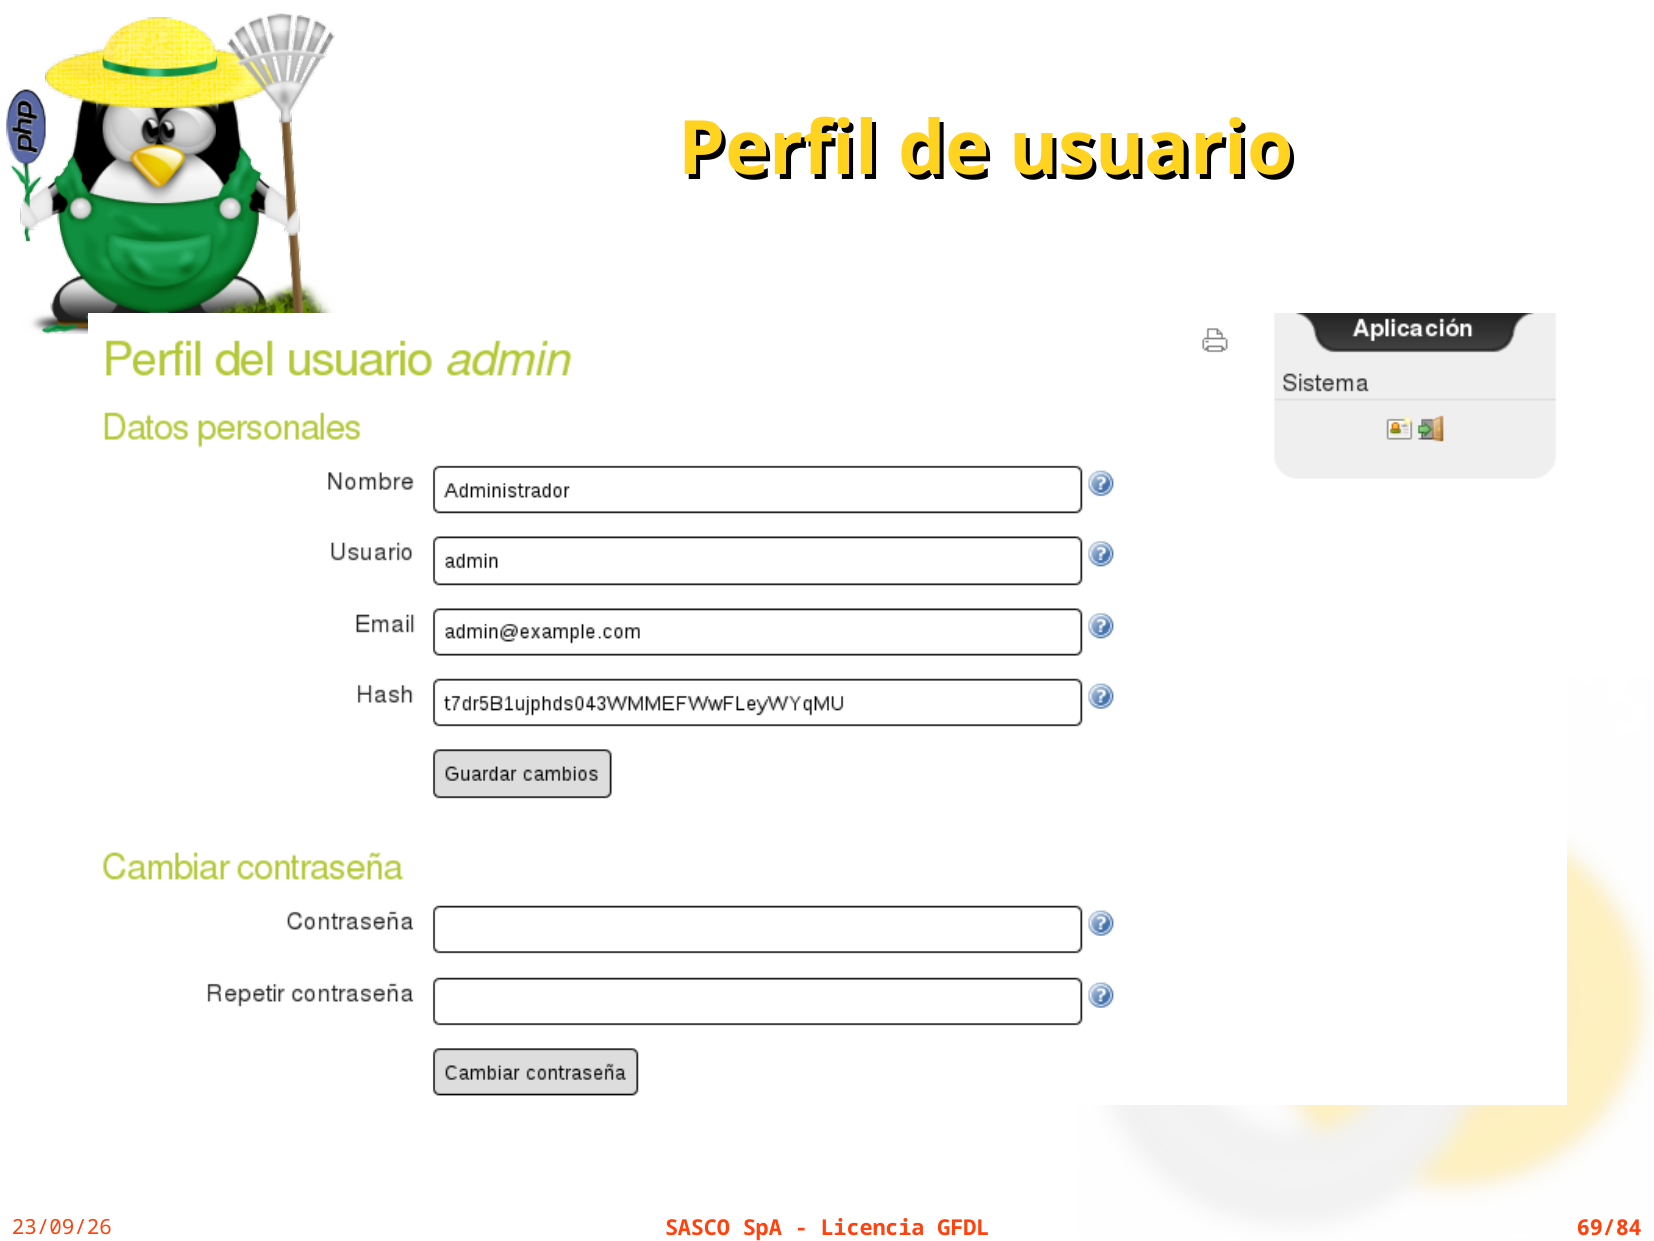

# Perfil de usuario
SASCO SpA - Licencia GFDL
69